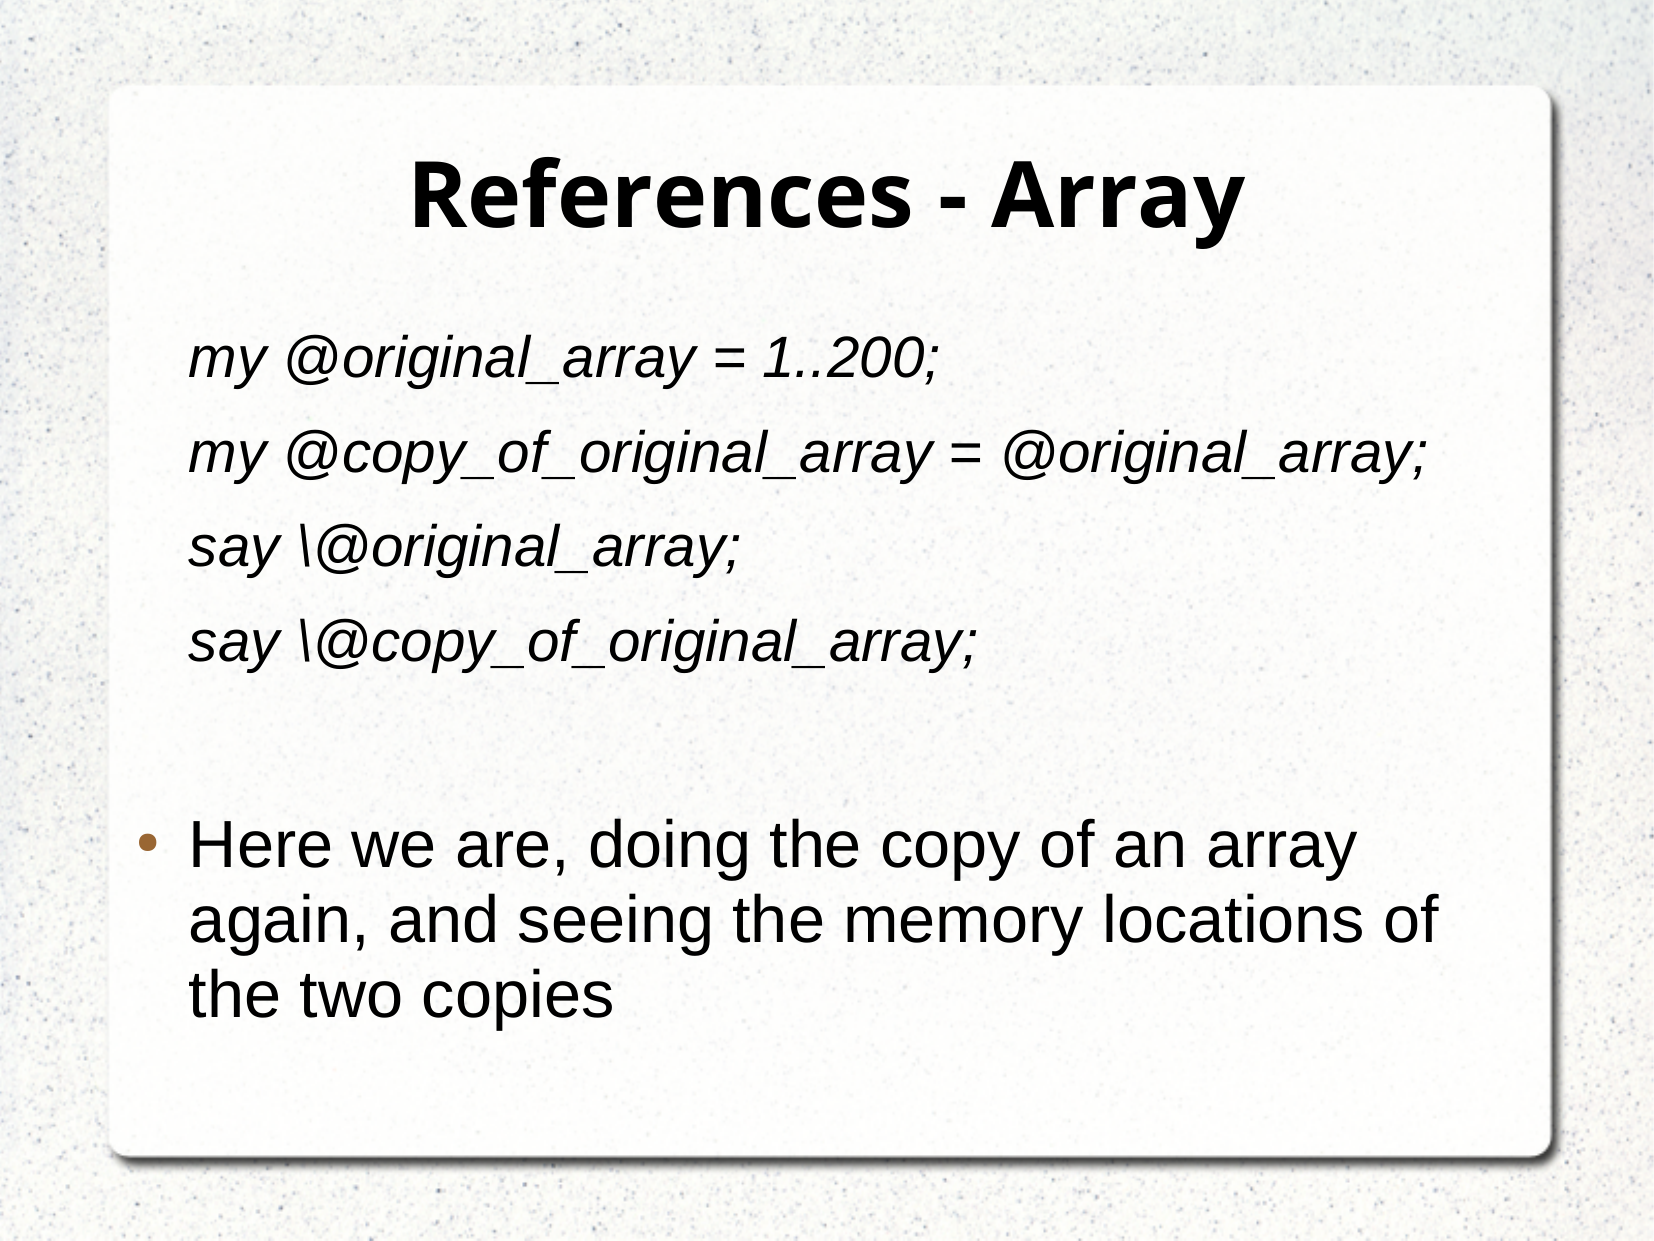

# References - Array
my @original_array = 1..200;
my @copy_of_original_array = @original_array;
say \@original_array;
say \@copy_of_original_array;
Here we are, doing the copy of an array again, and seeing the memory locations of the two copies